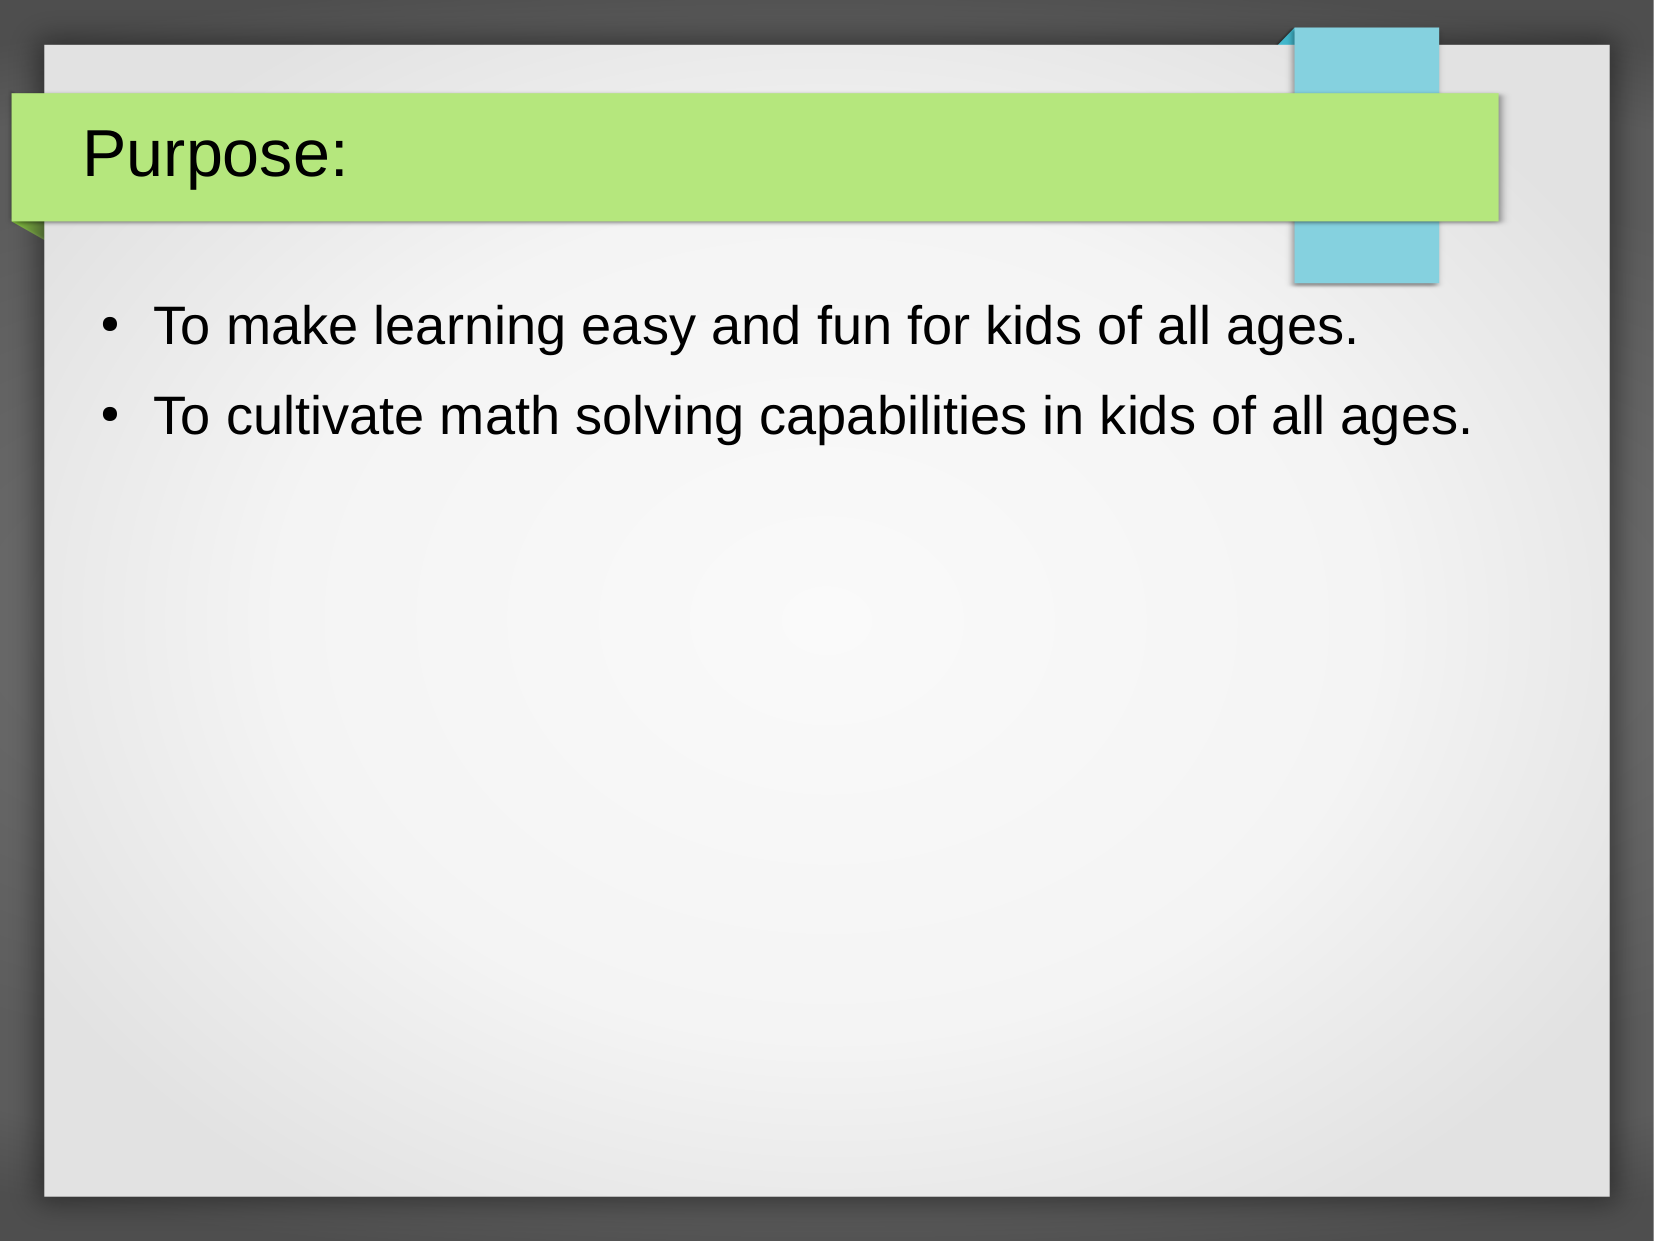

# Purpose:
To make learning easy and fun for kids of all ages.
To cultivate math solving capabilities in kids of all ages.